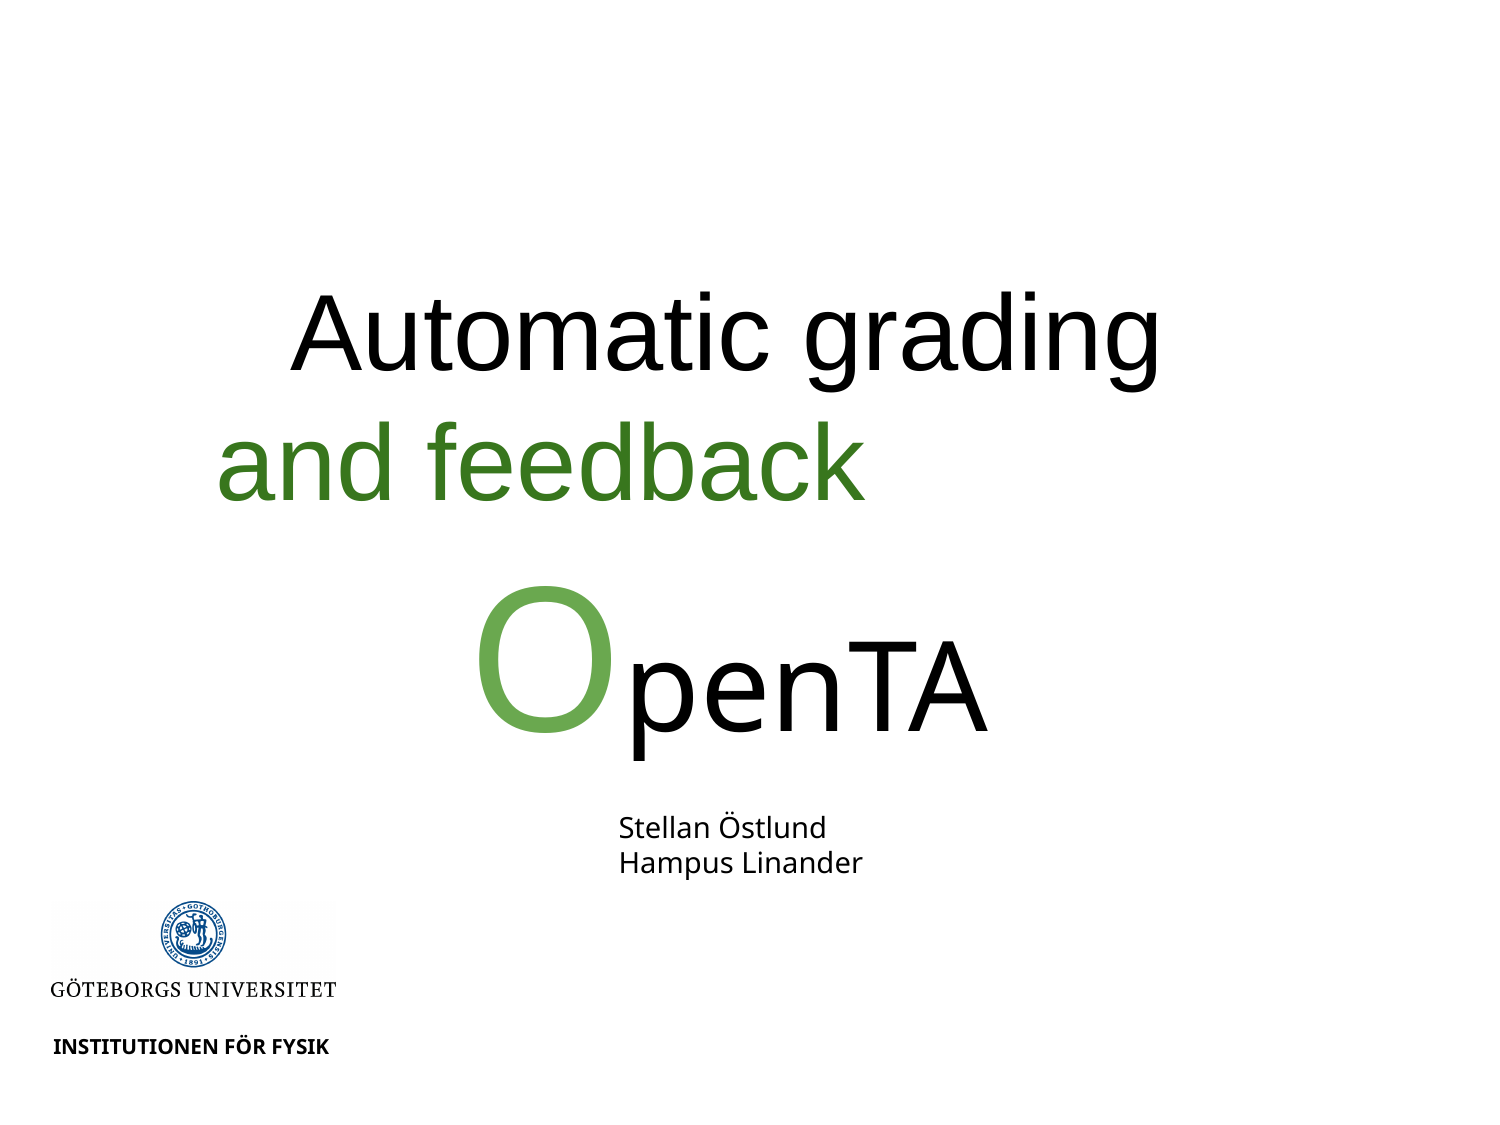

Automatic grading
and feedback
OpenTA
Stellan Östlund
Hampus Linander
INSTITUTIONEN FÖR FYSIK